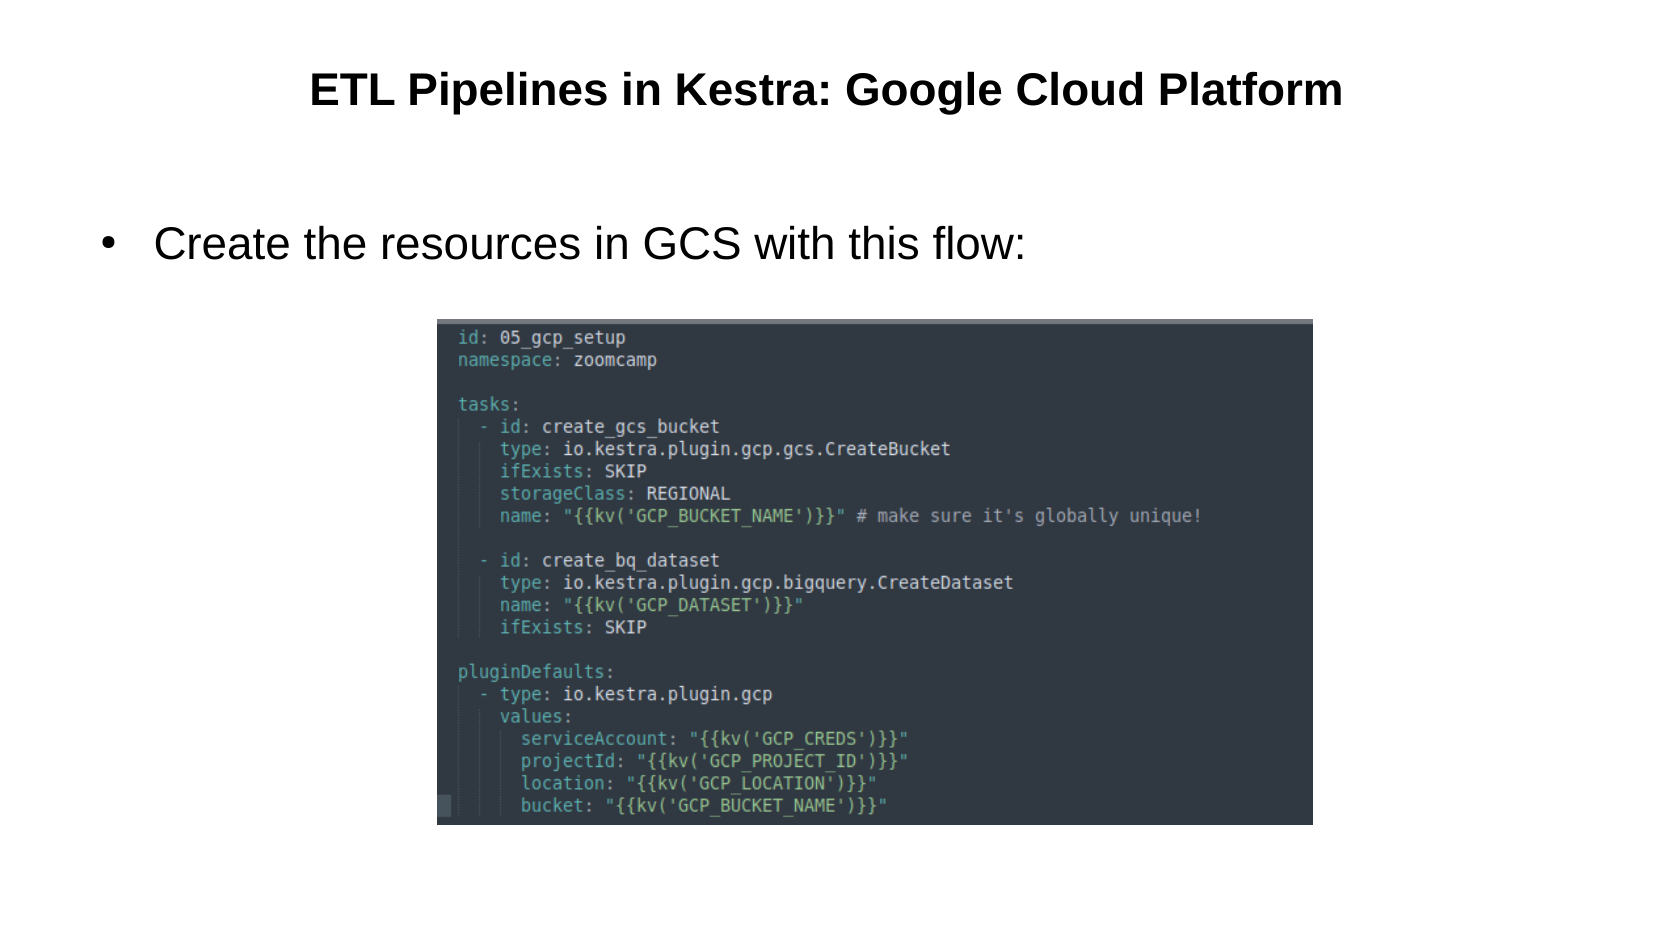

# ETL Pipelines in Kestra: Google Cloud Platform
Create the resources in GCS with this flow: